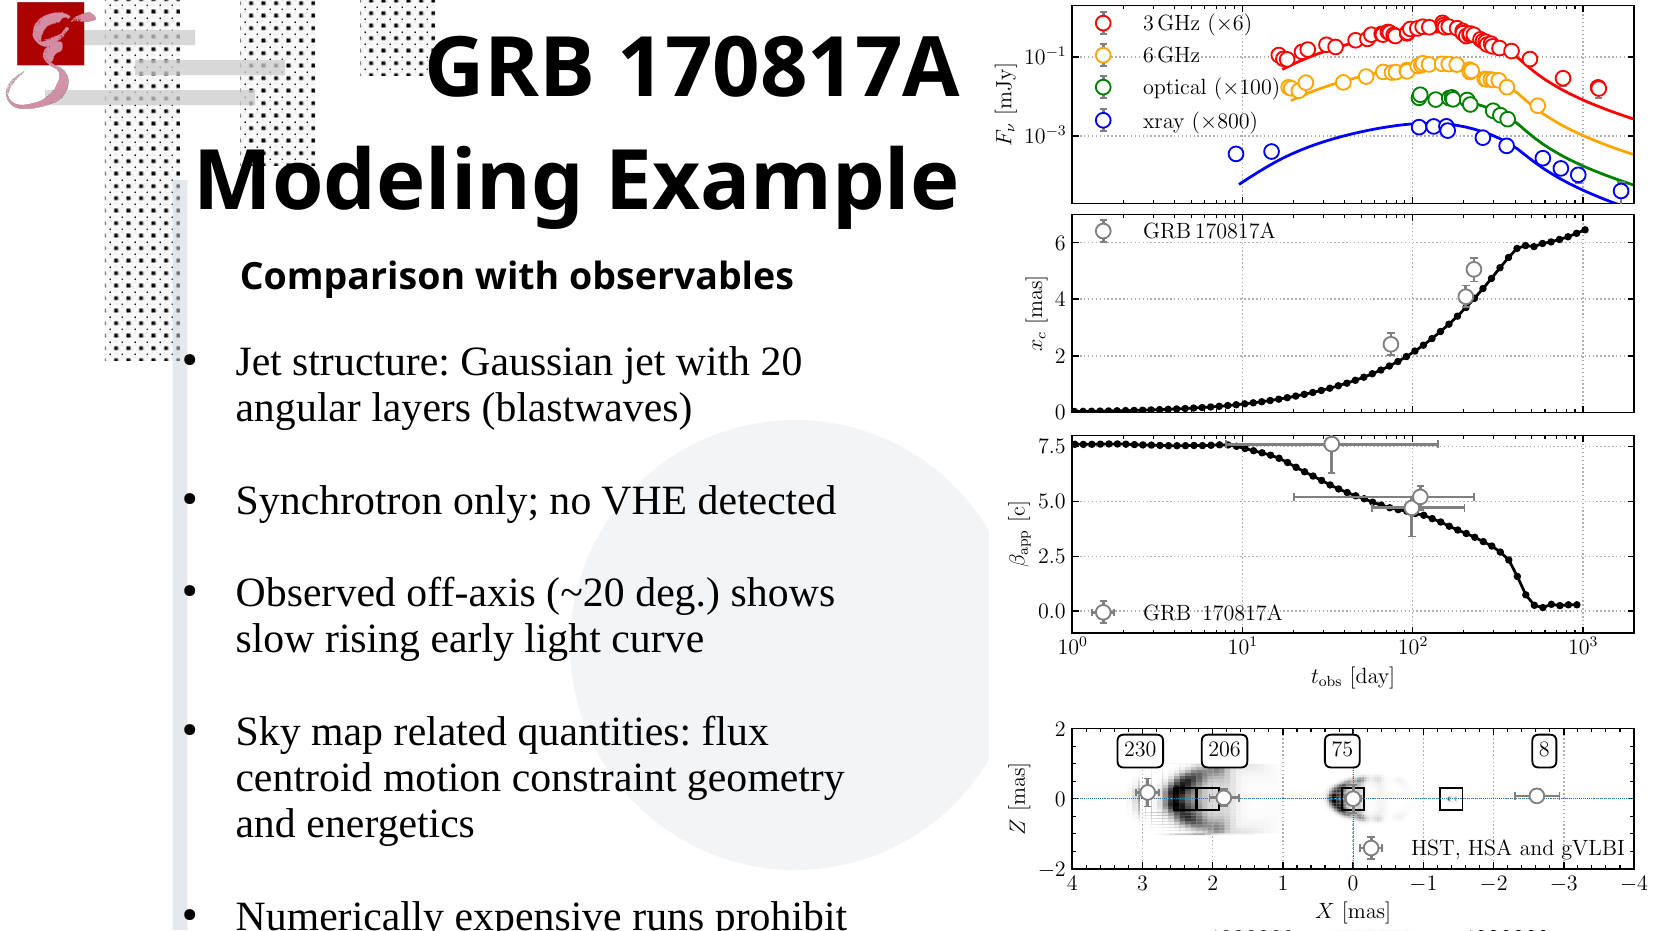

GRB 170817A
Modeling Example
Comparison with observables
Jet structure: Gaussian jet with 20 angular layers (blastwaves)
Synchrotron only; no VHE detected
Observed off-axis (~20 deg.) shows slow rising early light curve
Sky map related quantities: flux centroid motion constraint geometry and energetics
Numerically expensive runs prohibit Bayesian parameter inference